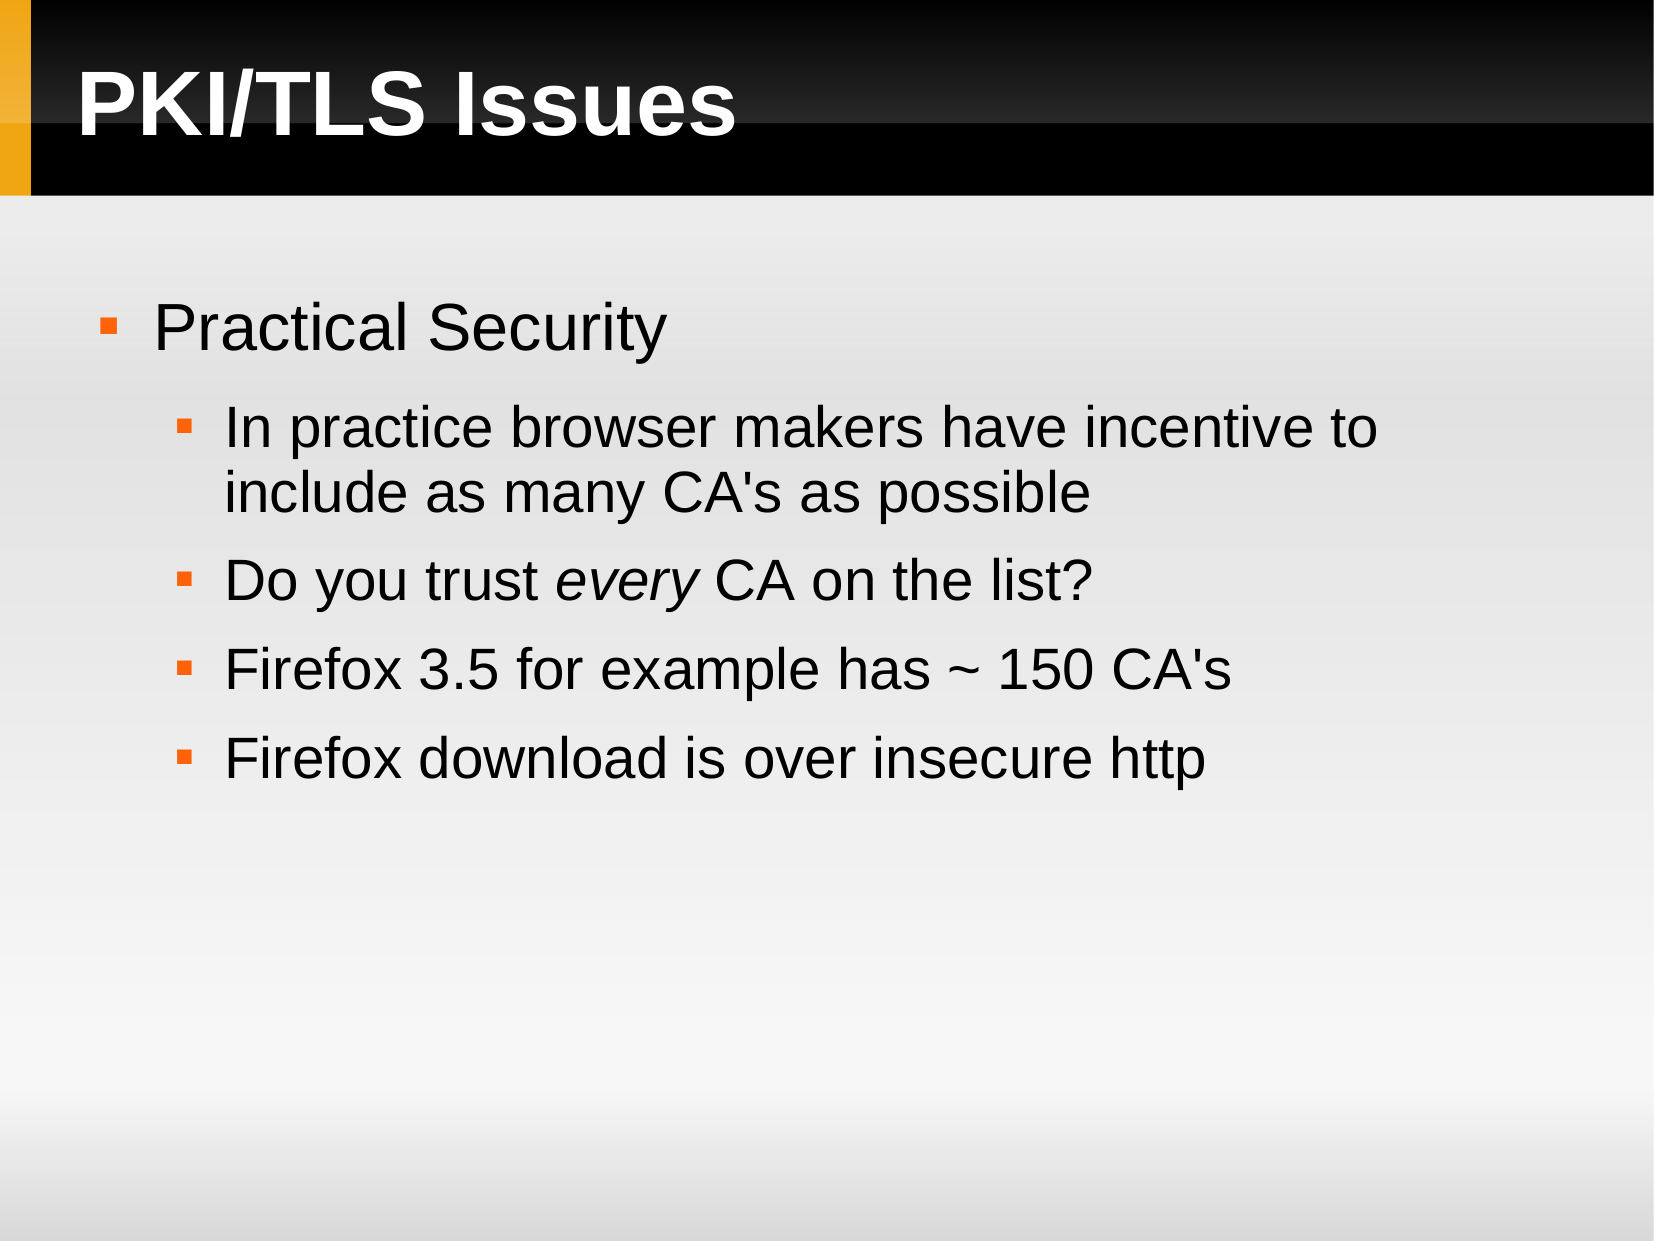

# PKI/TLS Issues
Practical Security
In practice browser makers have incentive to include as many CA's as possible
Do you trust every CA on the list?
Firefox 3.5 for example has ~ 150 CA's
Firefox download is over insecure http